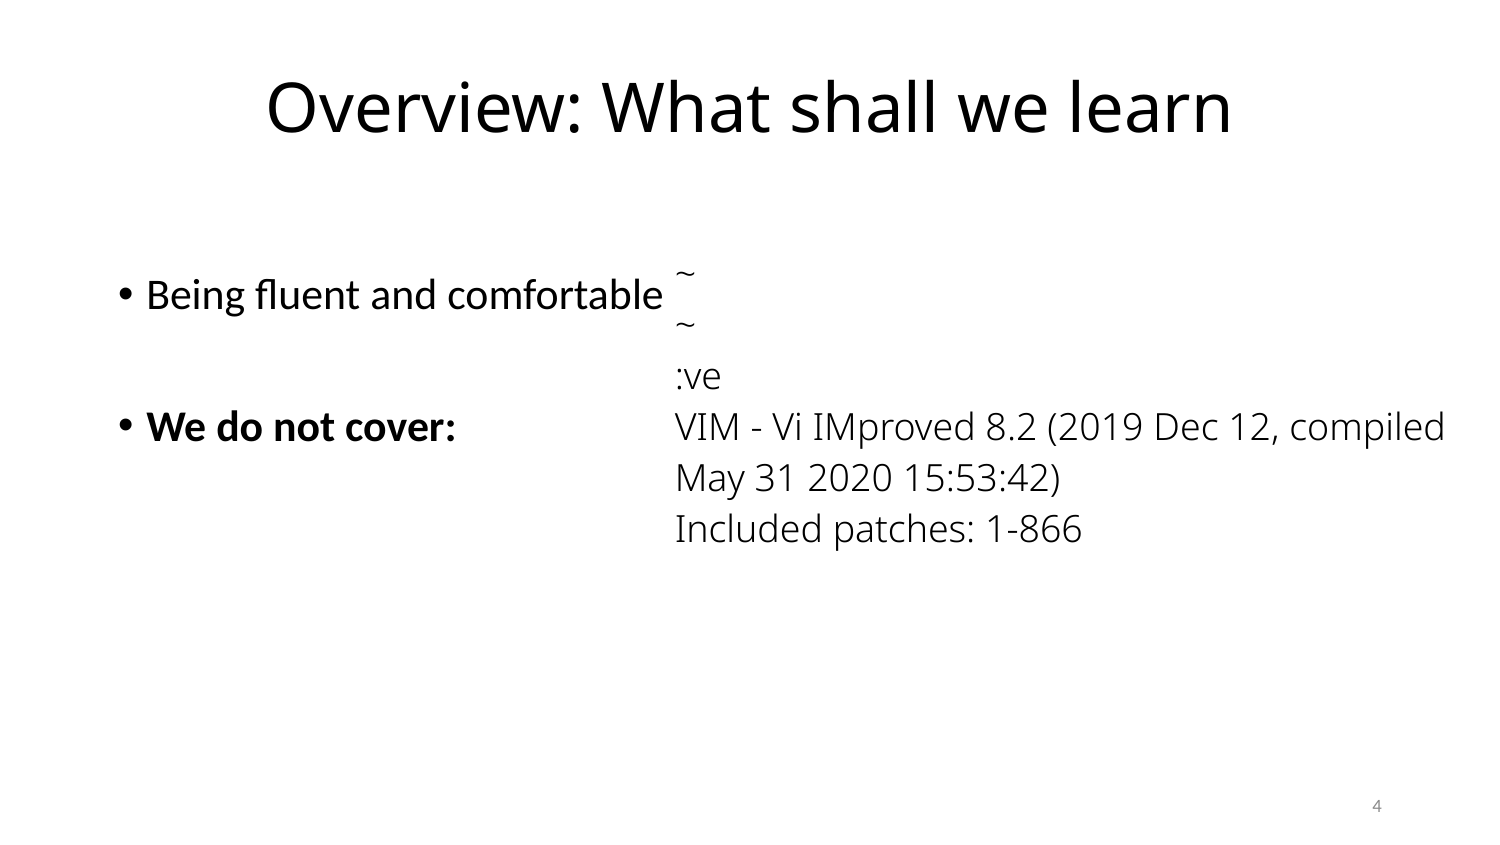

# Overview: What shall we learn
Being fluent and comfortable
We do not cover:
~
~
:ve
VIM - Vi IMproved 8.2 (2019 Dec 12, compiled May 31 2020 15:53:42)
Included patches: 1-866